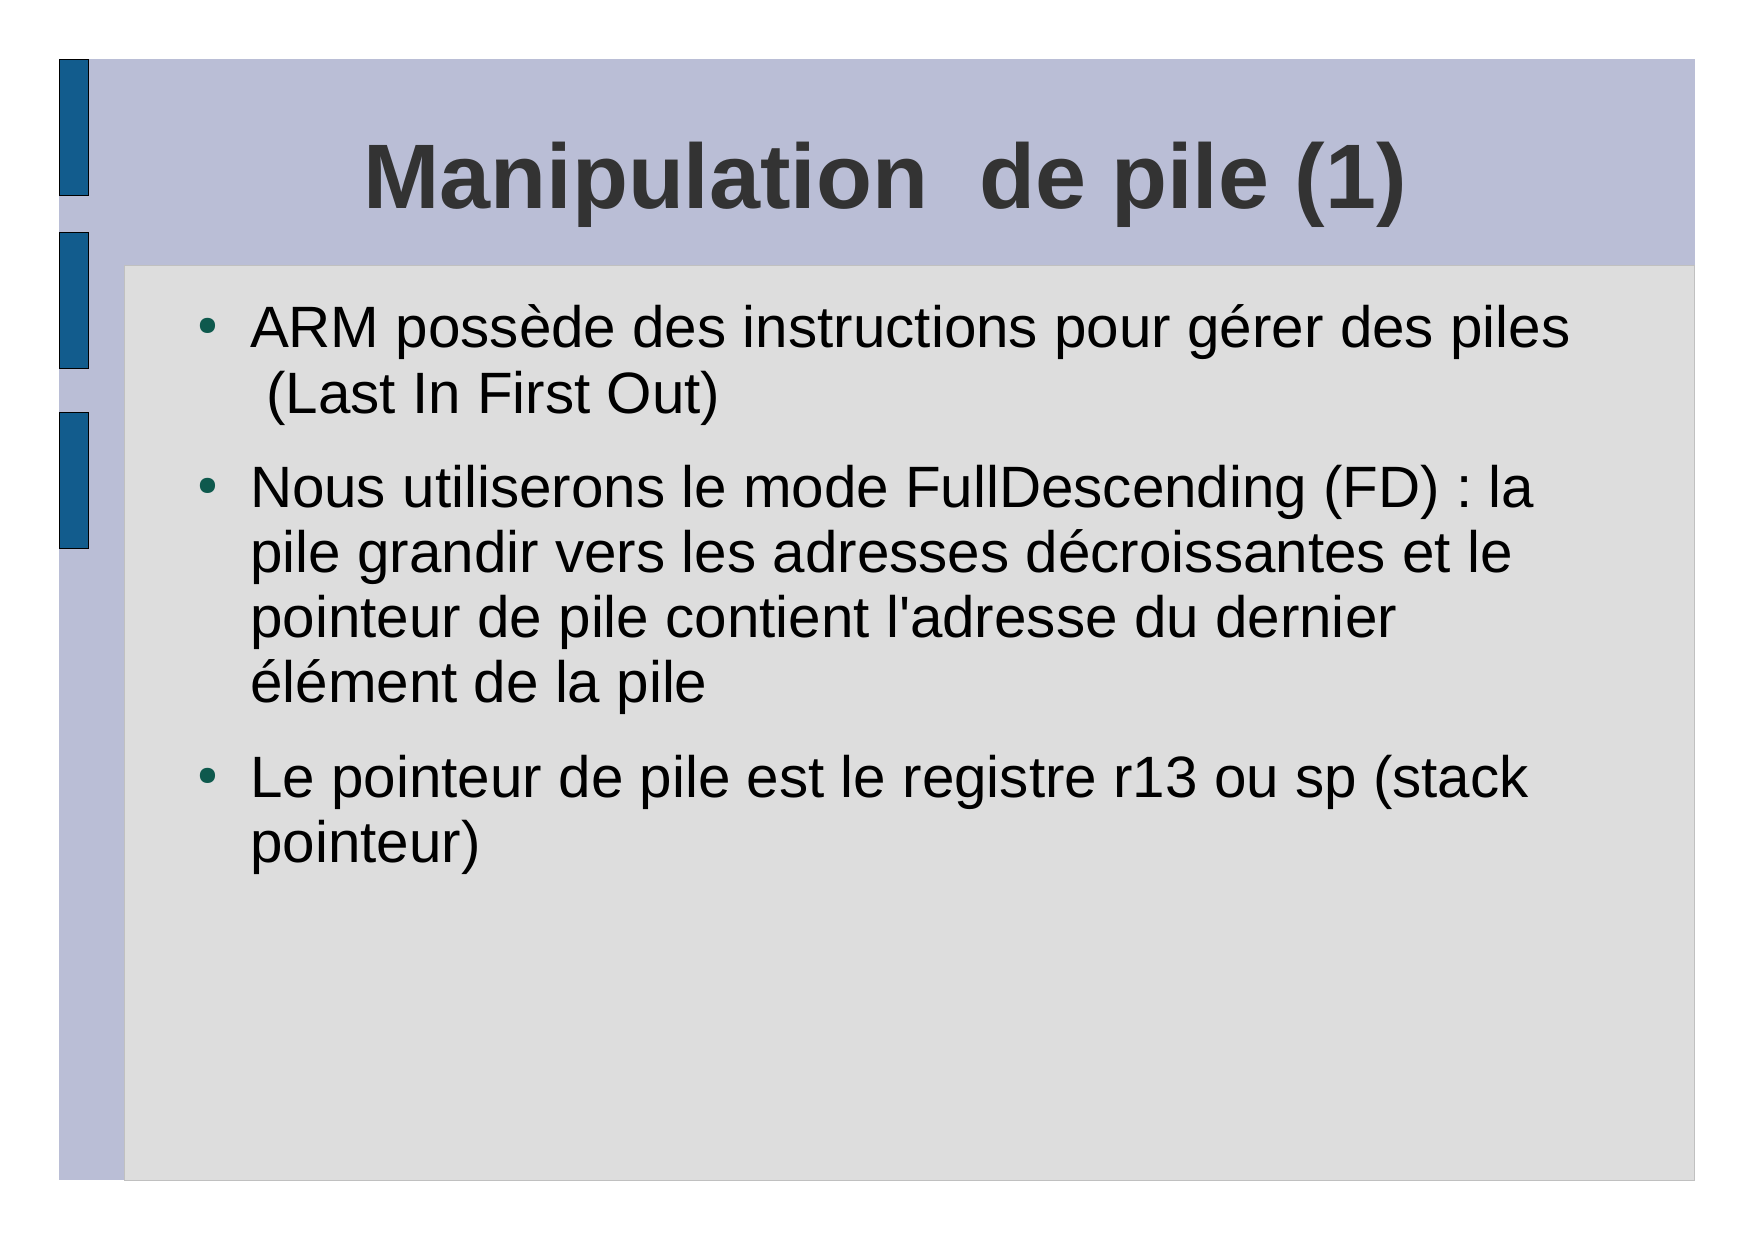

# Manipulation de pile (1)
ARM possède des instructions pour gérer des piles (Last In First Out)
Nous utiliserons le mode FullDescending (FD) : la pile grandir vers les adresses décroissantes et le pointeur de pile contient l'adresse du dernier élément de la pile
Le pointeur de pile est le registre r13 ou sp (stack pointeur)